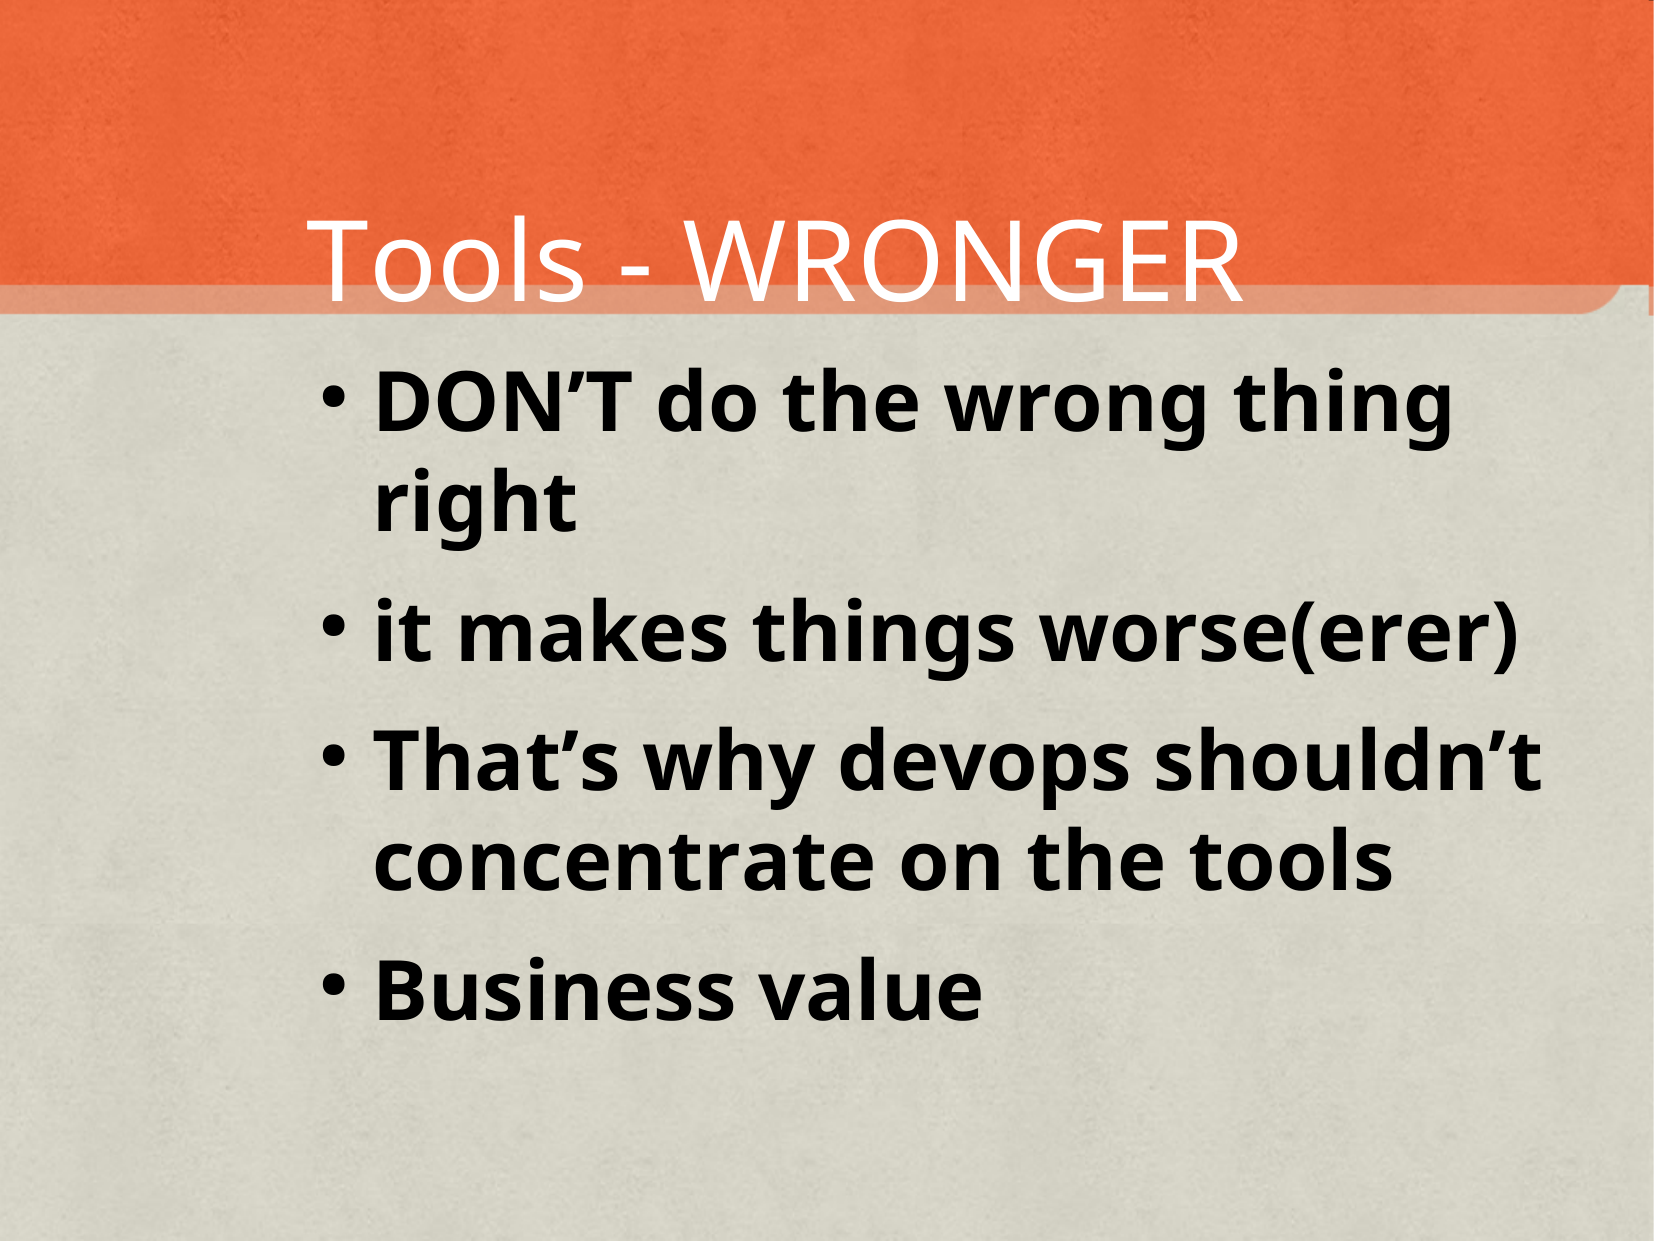

# Tools - WRONGER
DON’T do the wrong thing right
it makes things worse(erer)
That’s why devops shouldn’t concentrate on the tools
Business value